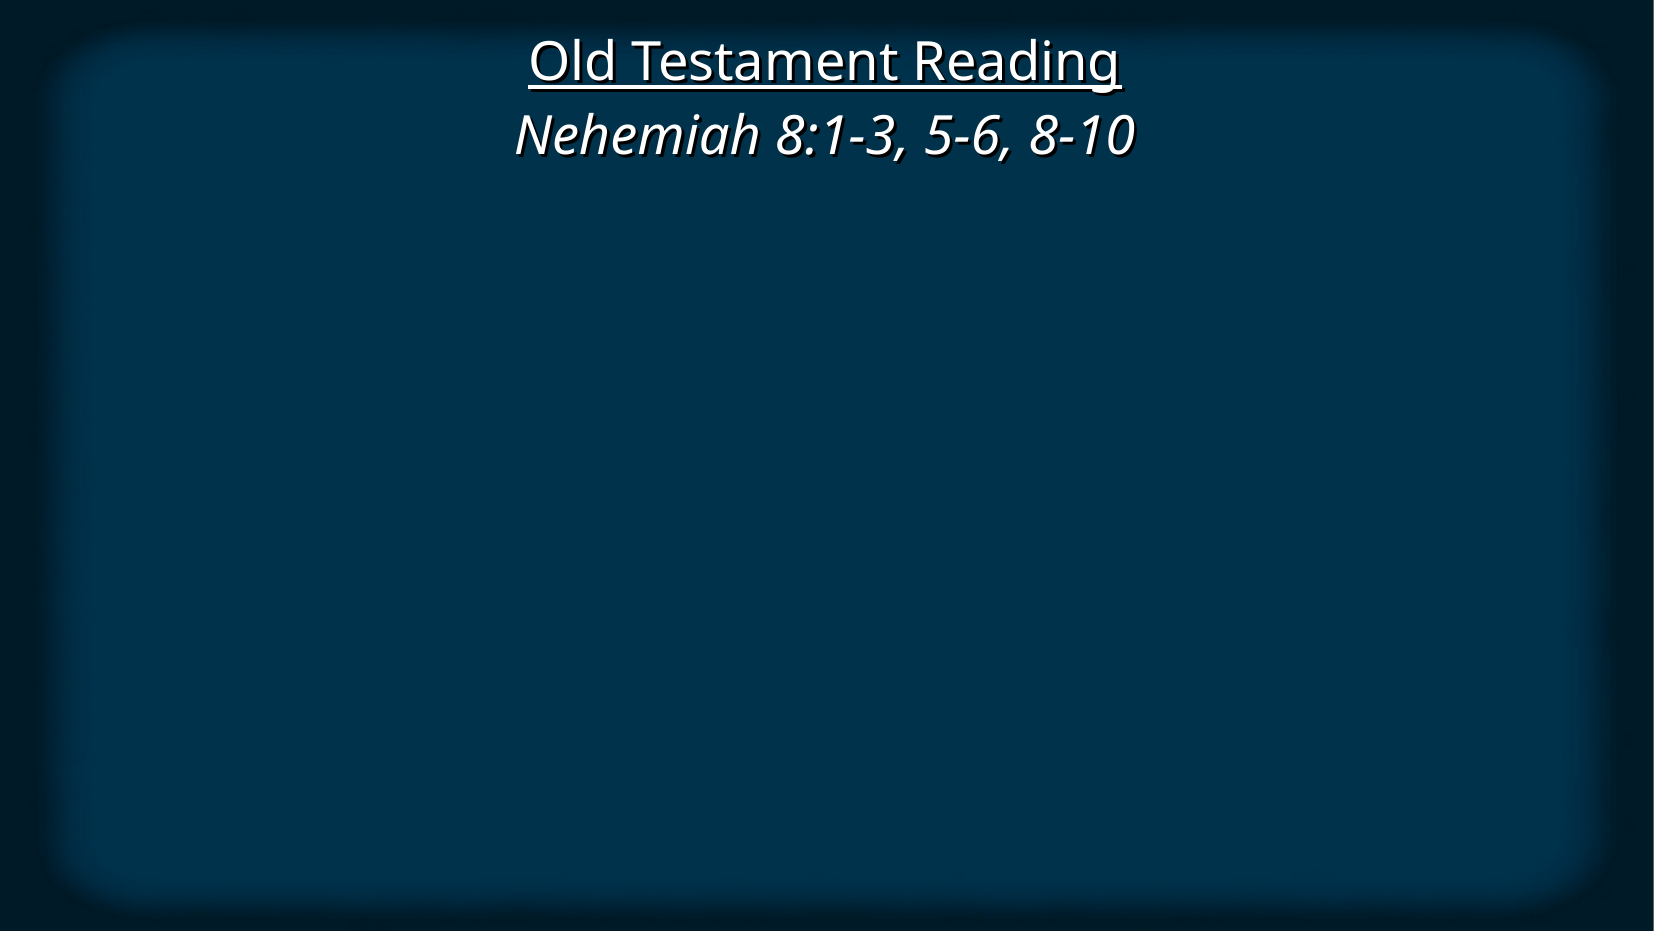

Old Testament Reading
Nehemiah 8:1-3, 5-6, 8-10